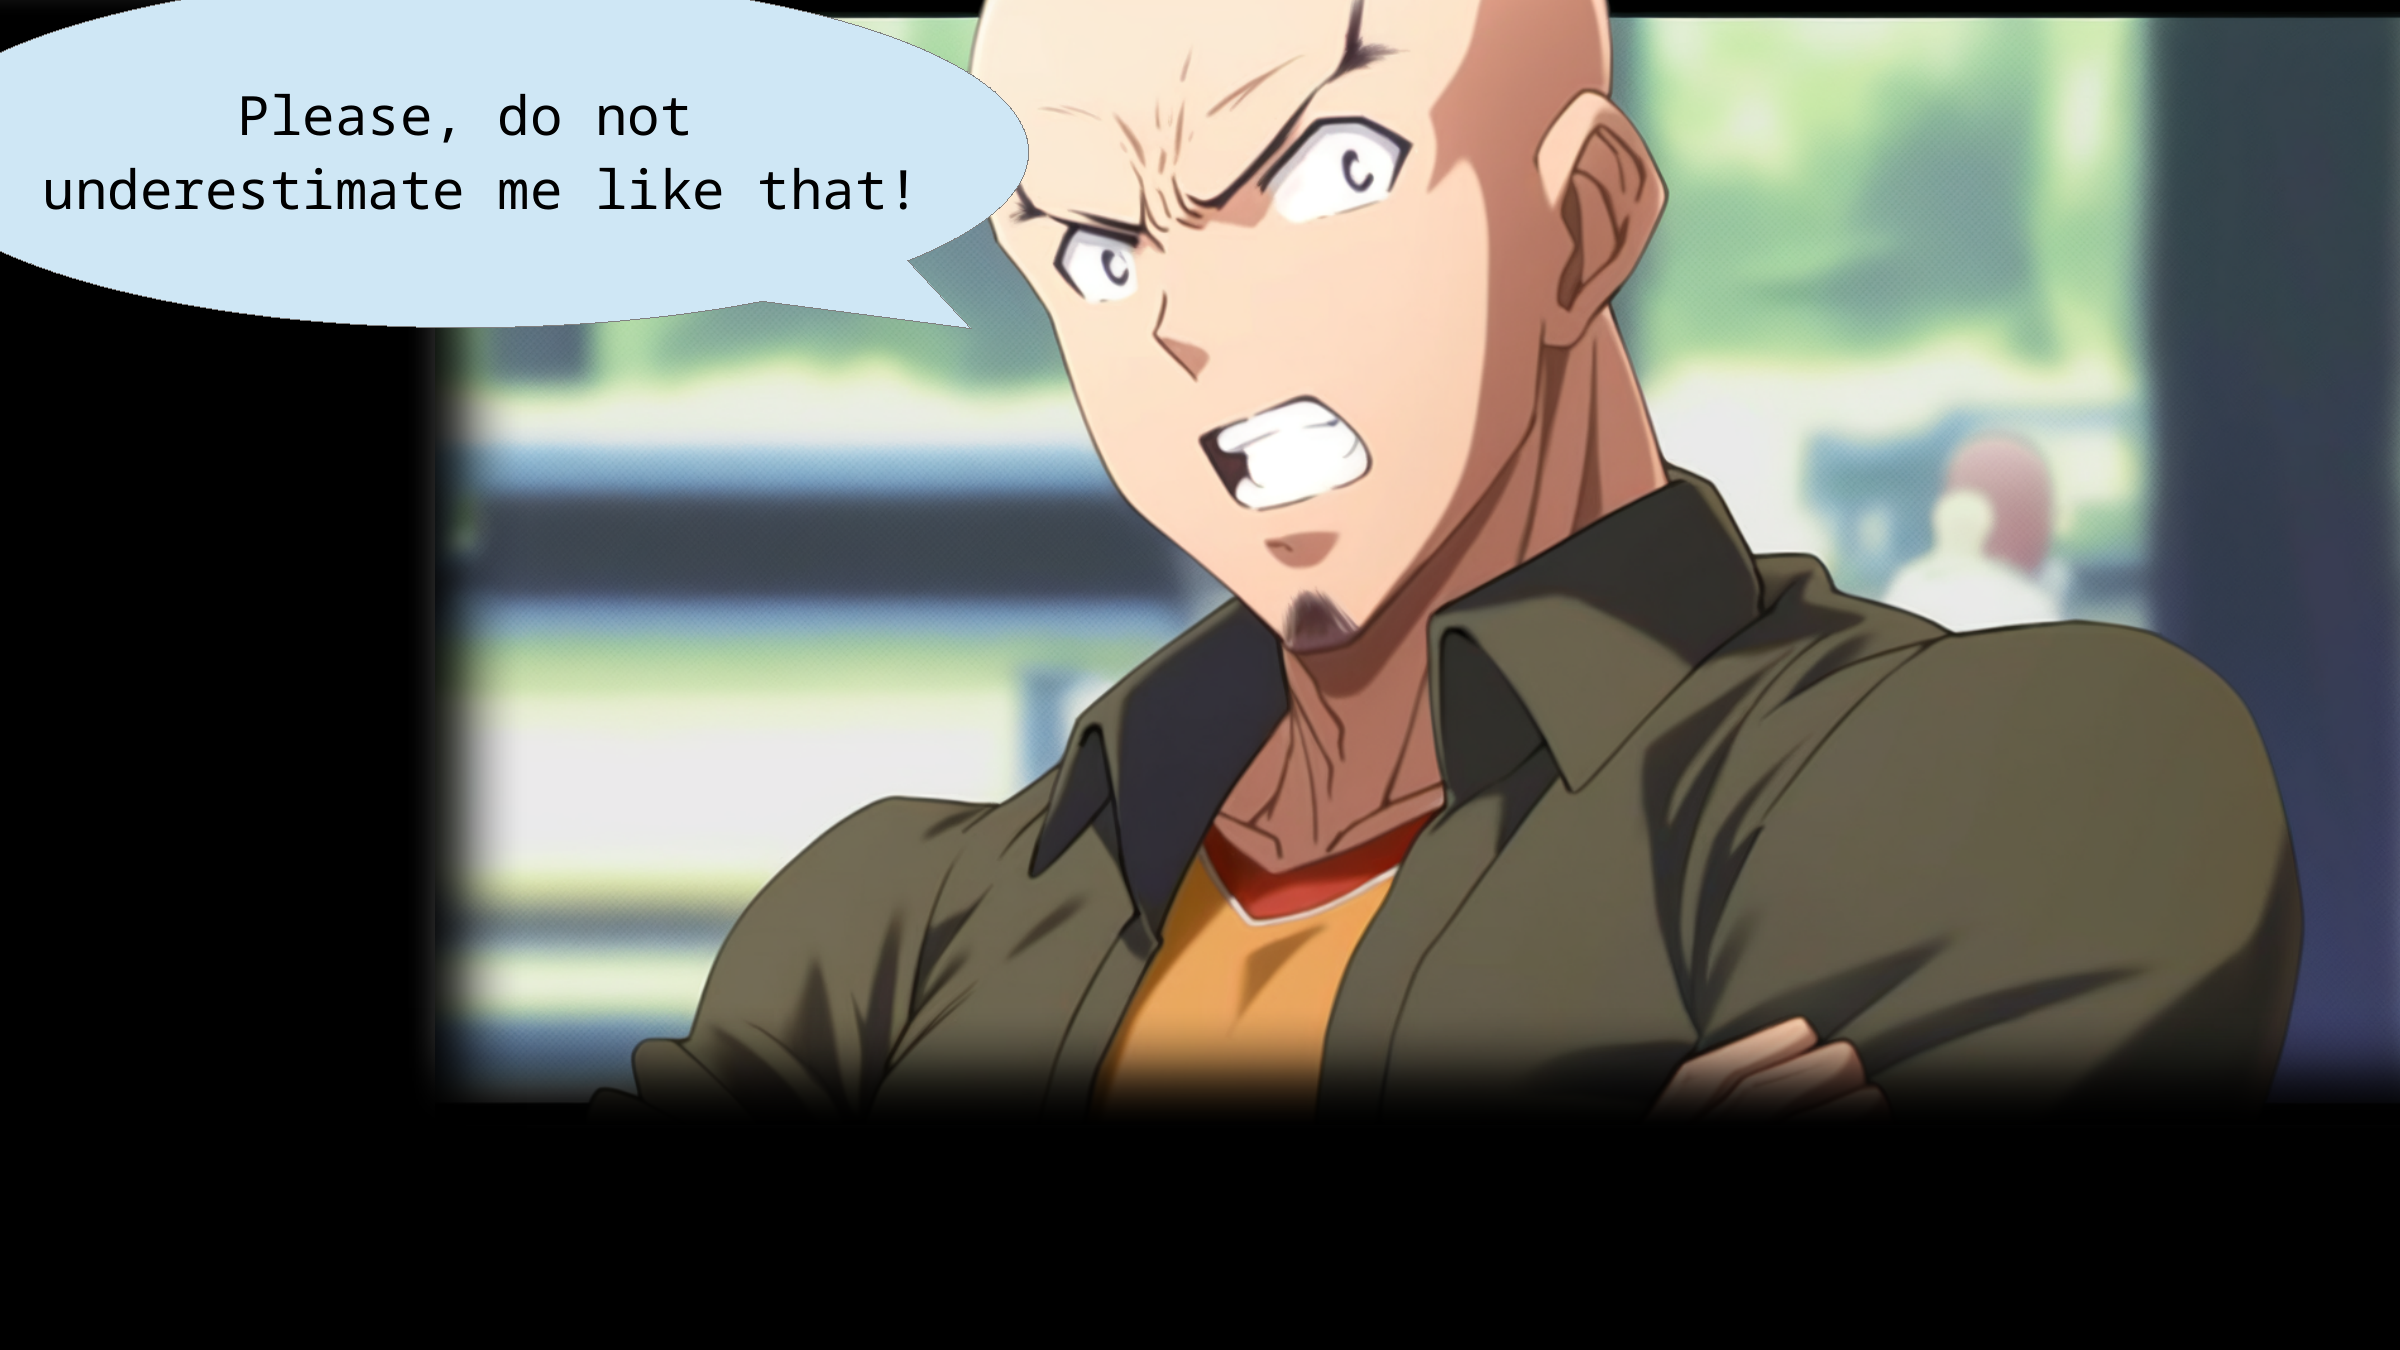

Please, do not
 underestimate me like that!